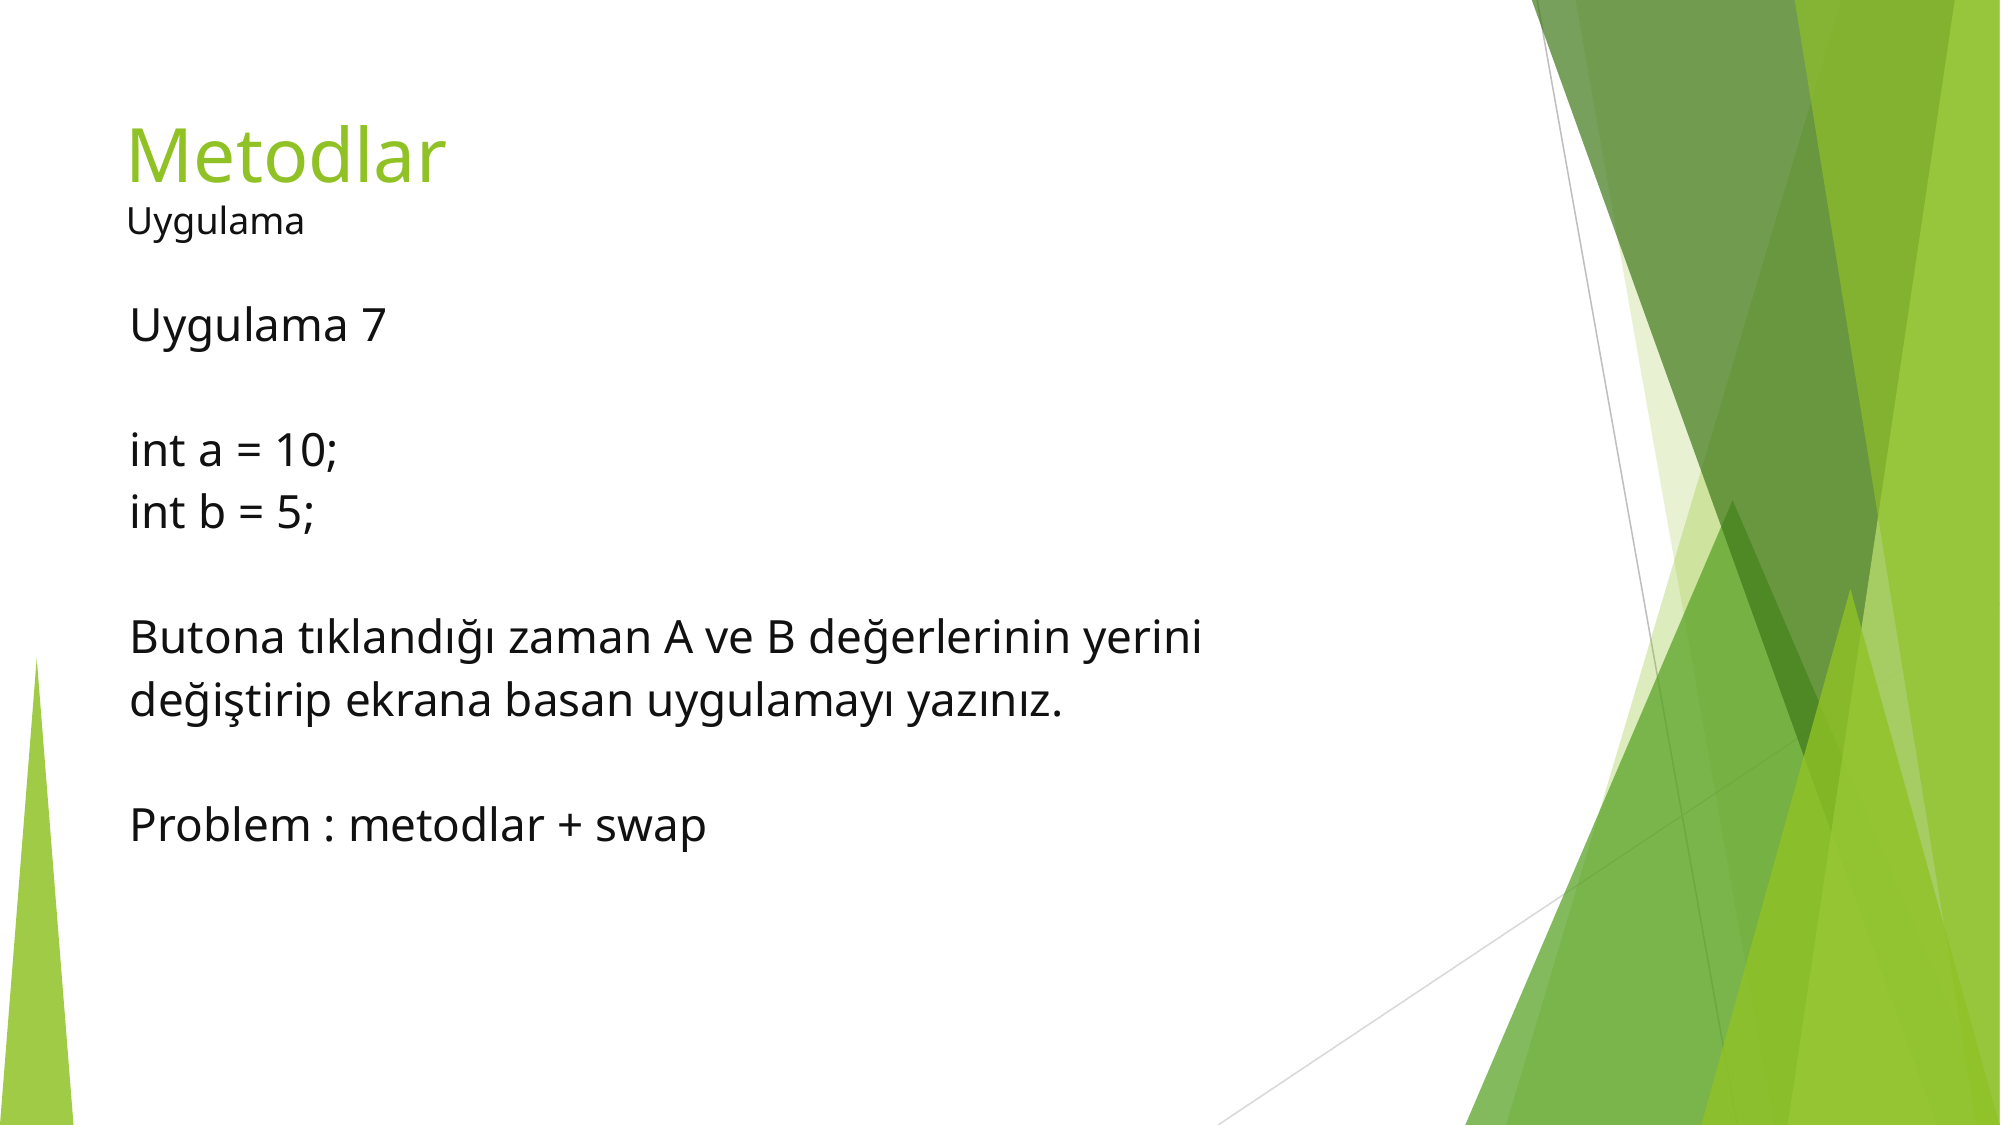

# Metodlar Uygulama
Uygulama 7
int a = 10;
int b = 5;
Butona tıklandığı zaman A ve B değerlerinin yerini değiştirip ekrana basan uygulamayı yazınız.
Problem : metodlar + swap